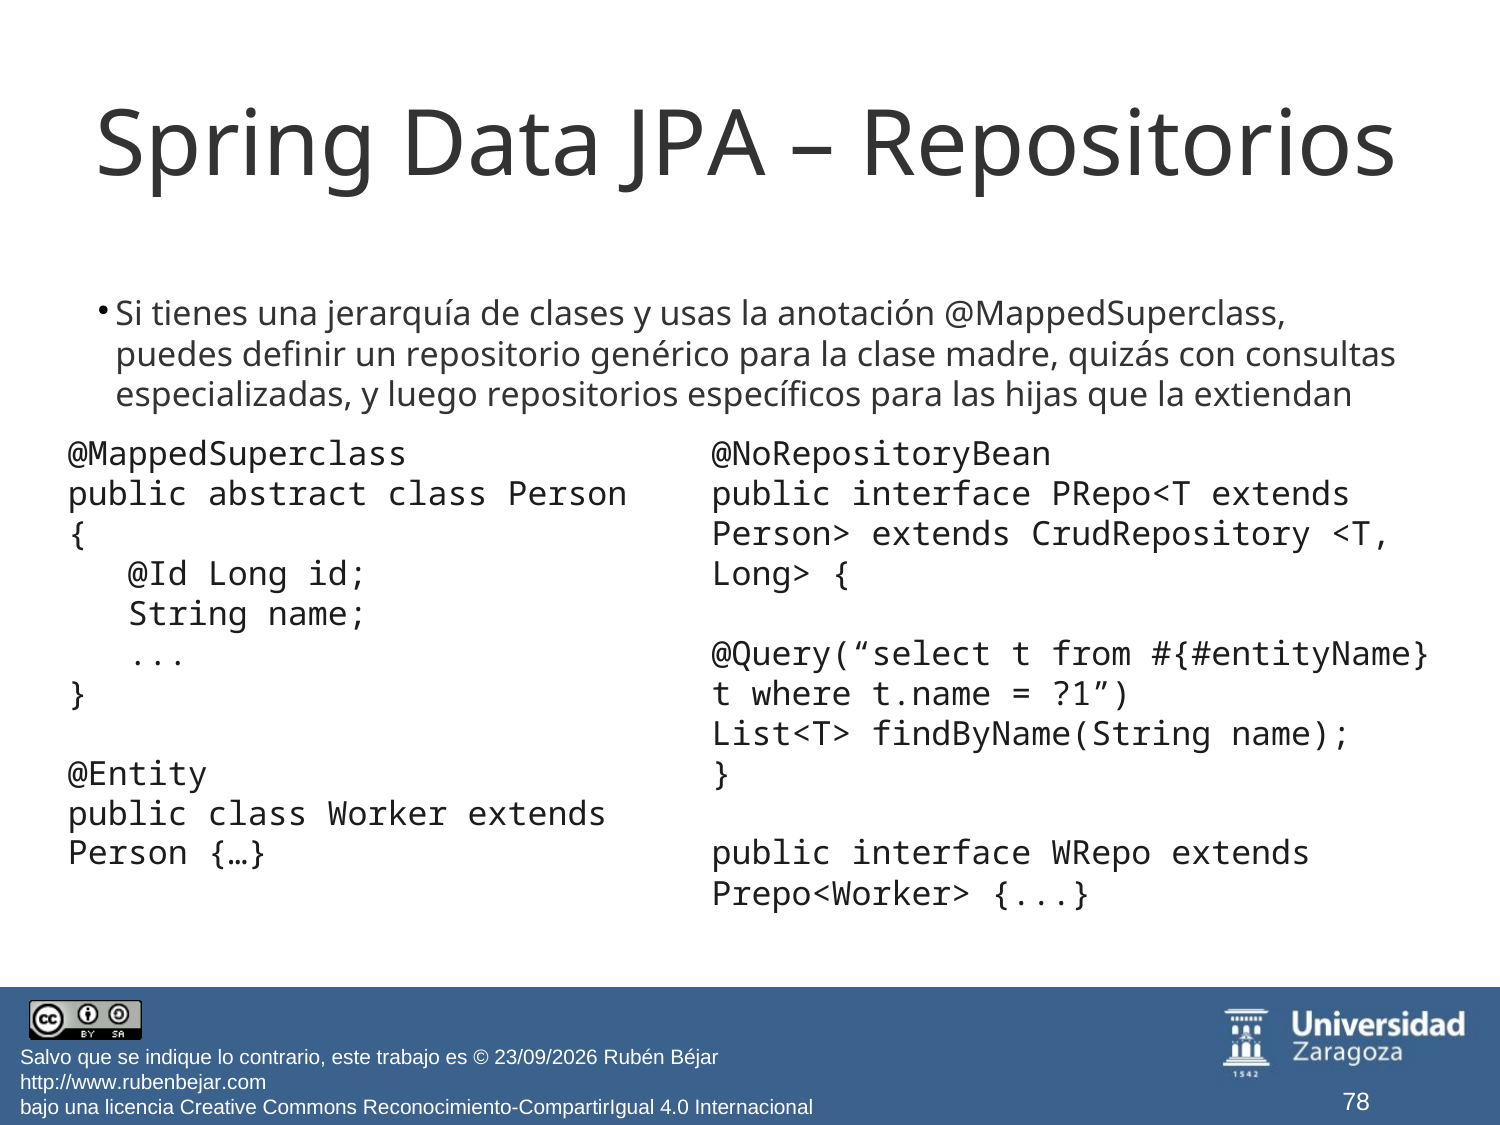

# Spring Data JPA – Repositorios
Si tienes una jerarquía de clases y usas la anotación @MappedSuperclass, puedes definir un repositorio genérico para la clase madre, quizás con consultas especializadas, y luego repositorios específicos para las hijas que la extiendan
@MappedSuperclass
public abstract class Person {
 @Id Long id;
 String name;
 ...
}
@Entity
public class Worker extends Person {…}
@NoRepositoryBean
public interface PRepo<T extends Person> extends CrudRepository <T, Long> {
@Query(“select t from #{#entityName} t where t.name = ?1”)
List<T> findByName(String name);
}
public interface WRepo extends Prepo<Worker> {...}